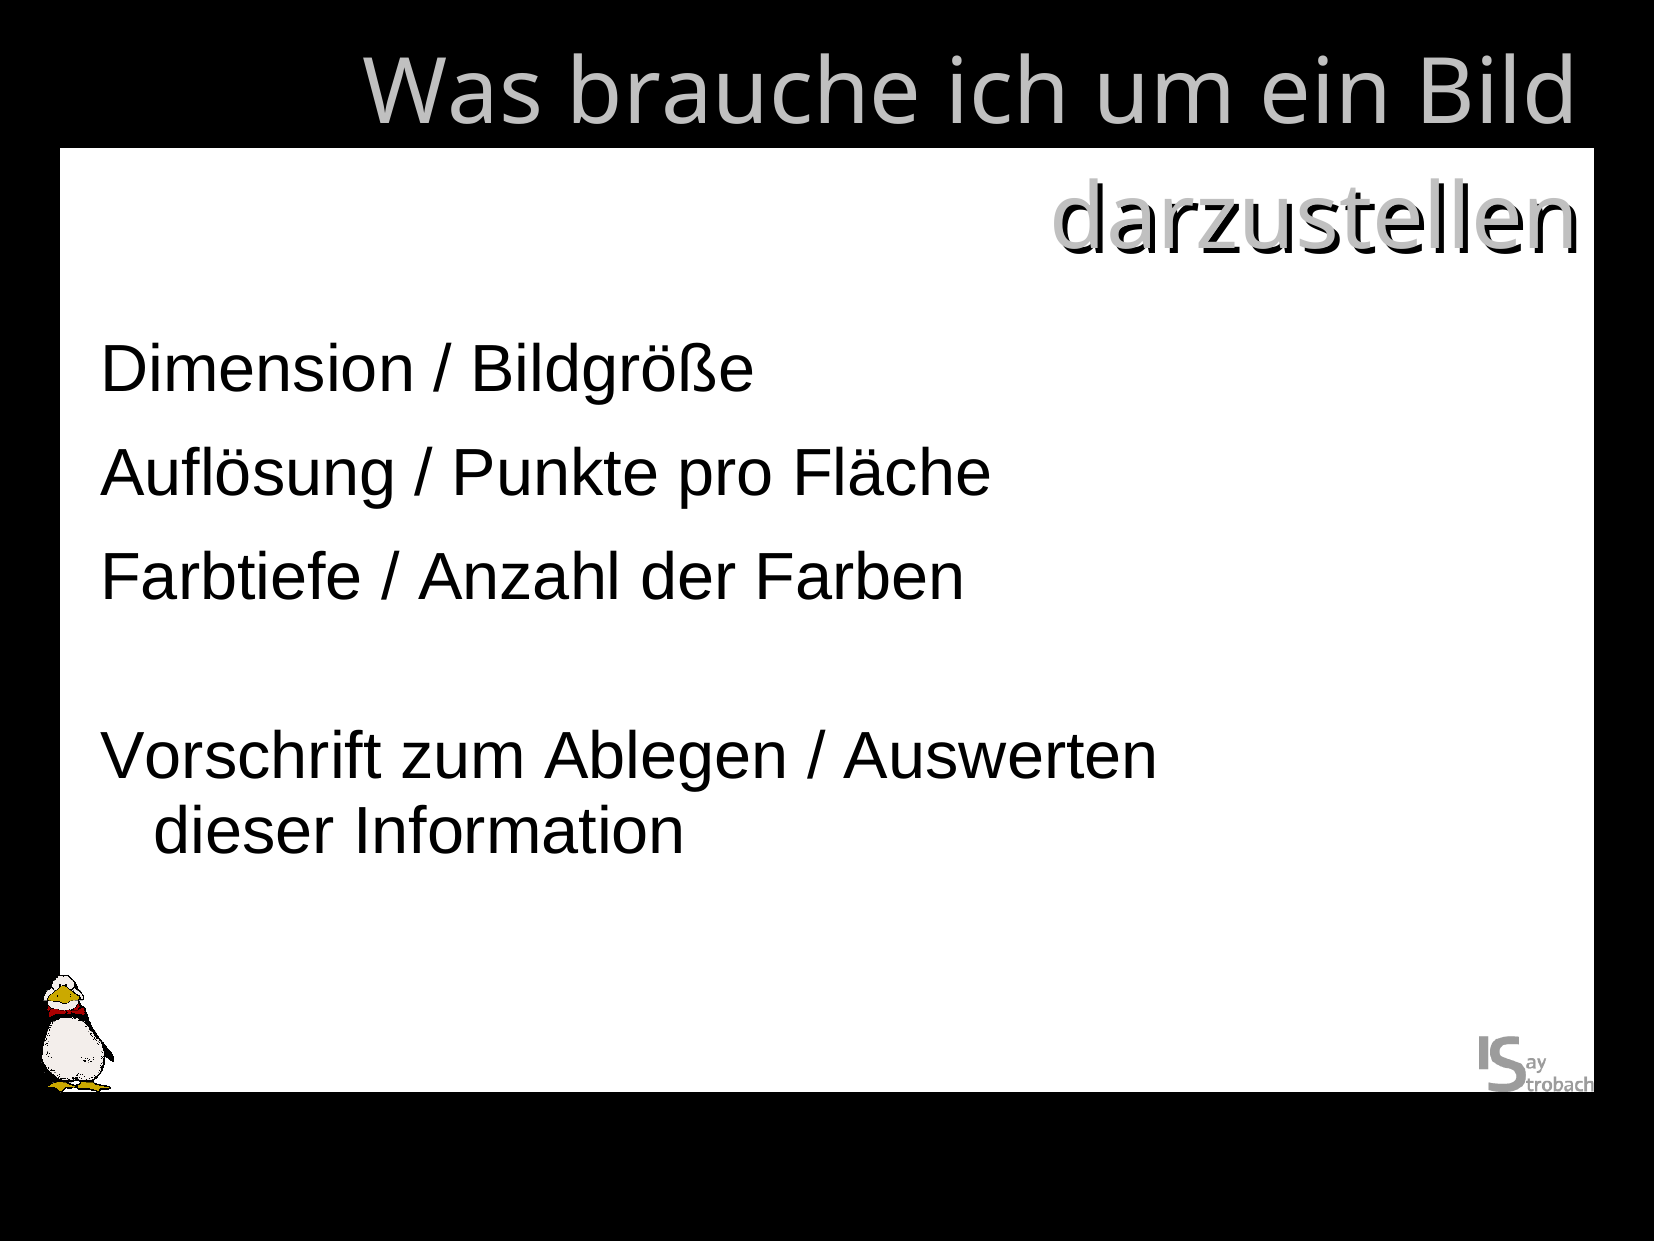

# Was brauche ich um ein Bild darzustellen
Dimension / Bildgröße
Auflösung / Punkte pro Fläche
Farbtiefe / Anzahl der Farben
Vorschrift zum Ablegen / Auswerten
dieser Information